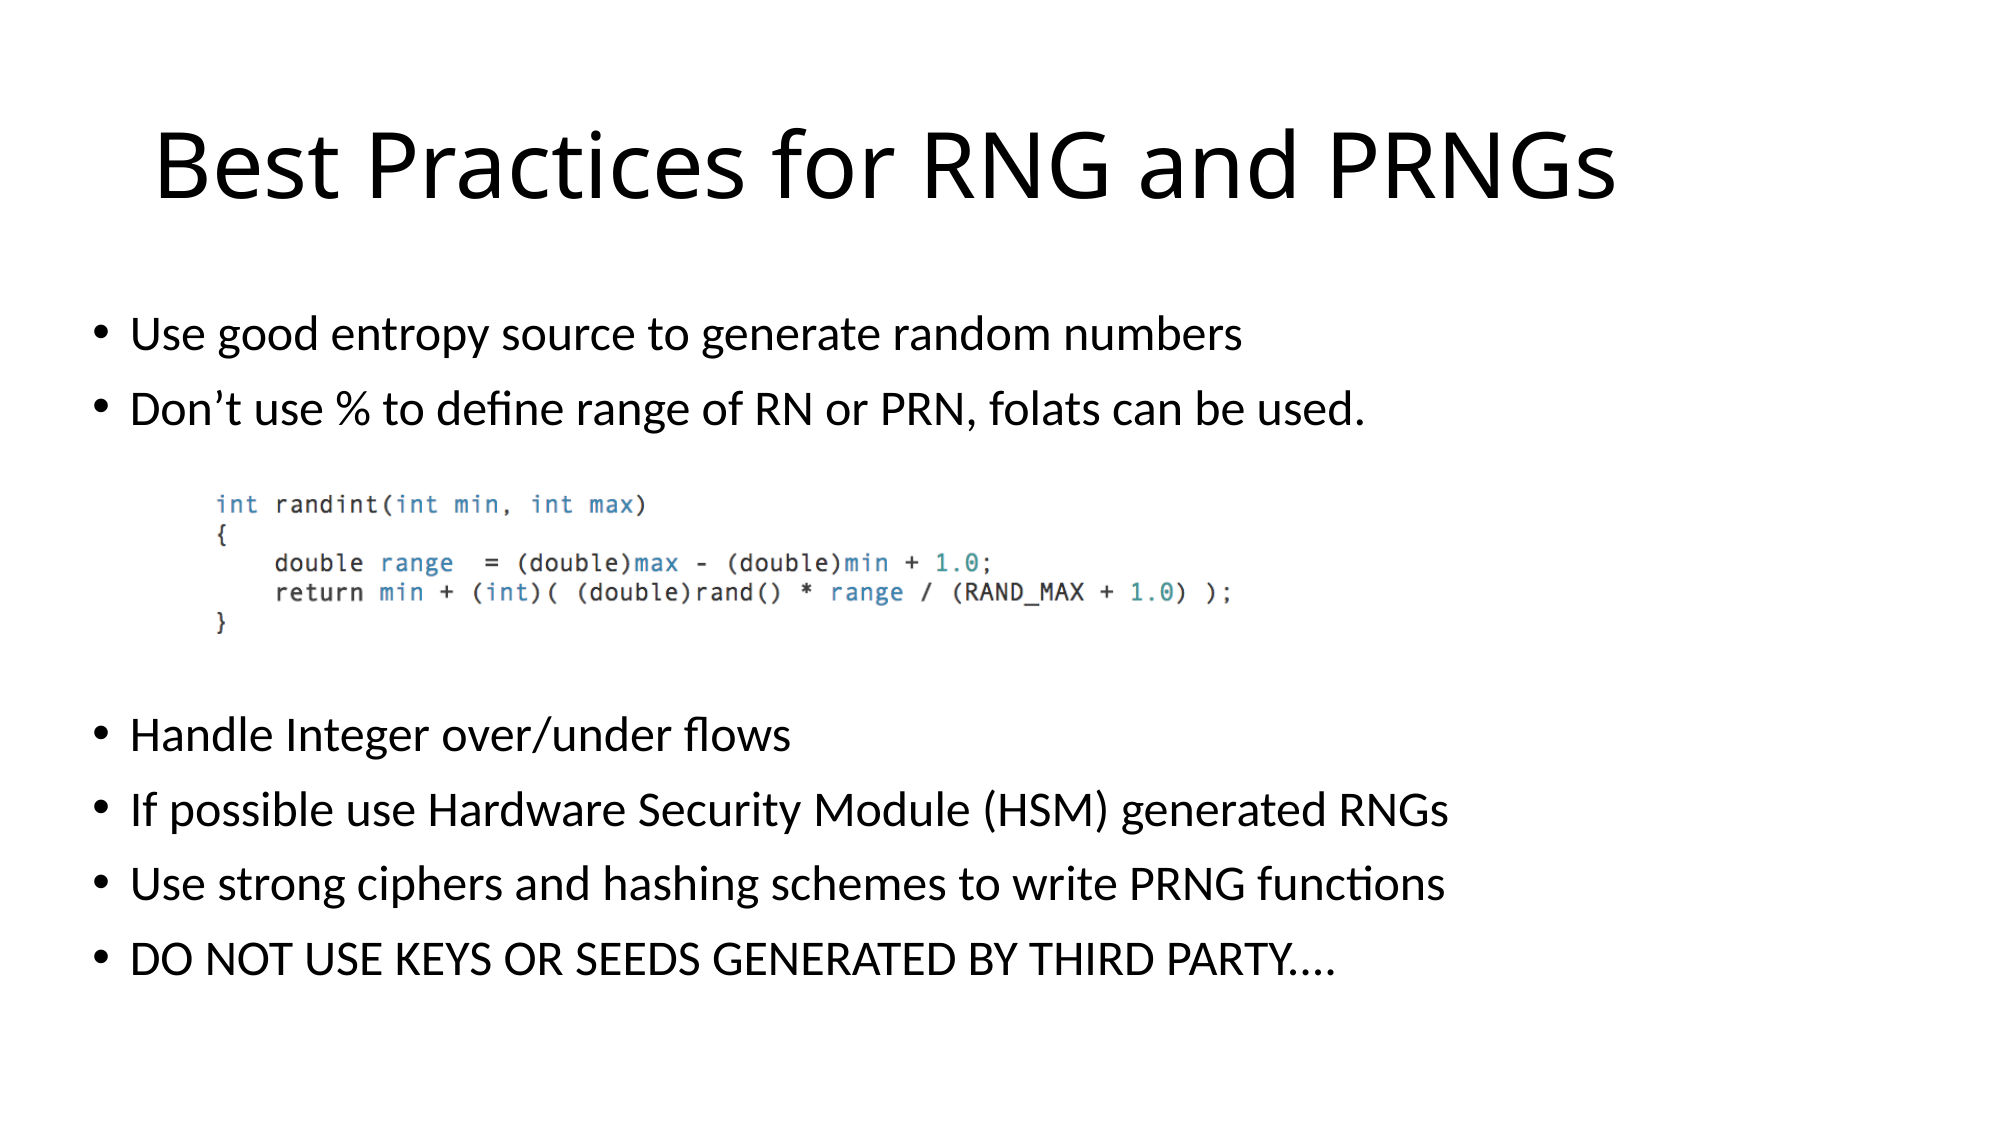

# Best Practices for RNG and PRNGs
Use good entropy source to generate random numbers
Don’t use % to define range of RN or PRN, folats can be used.
Handle Integer over/under flows
If possible use Hardware Security Module (HSM) generated RNGs
Use strong ciphers and hashing schemes to write PRNG functions
DO NOT USE KEYS OR SEEDS GENERATED BY THIRD PARTY....